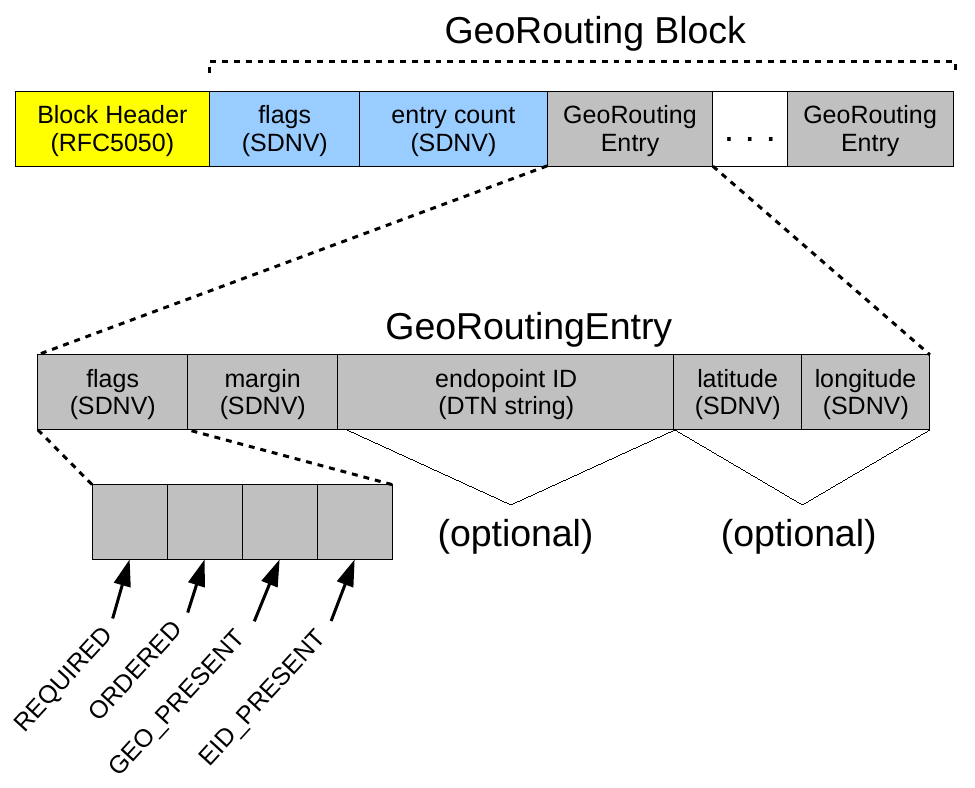

GeoRouting Block
Block Header
(RFC5050)
flags
(SDNV)
entry count
(SDNV)
GeoRouting
Entry
. . .
GeoRouting
Entry
GeoRoutingEntry
flags
(SDNV)
margin
(SDNV)
endopoint ID
(DTN string)
latitude
(SDNV)
longitude
(SDNV)
(optional)
(optional)
ORDERED
REQUIRED
GEO_PRESENT
EID_PRESENT